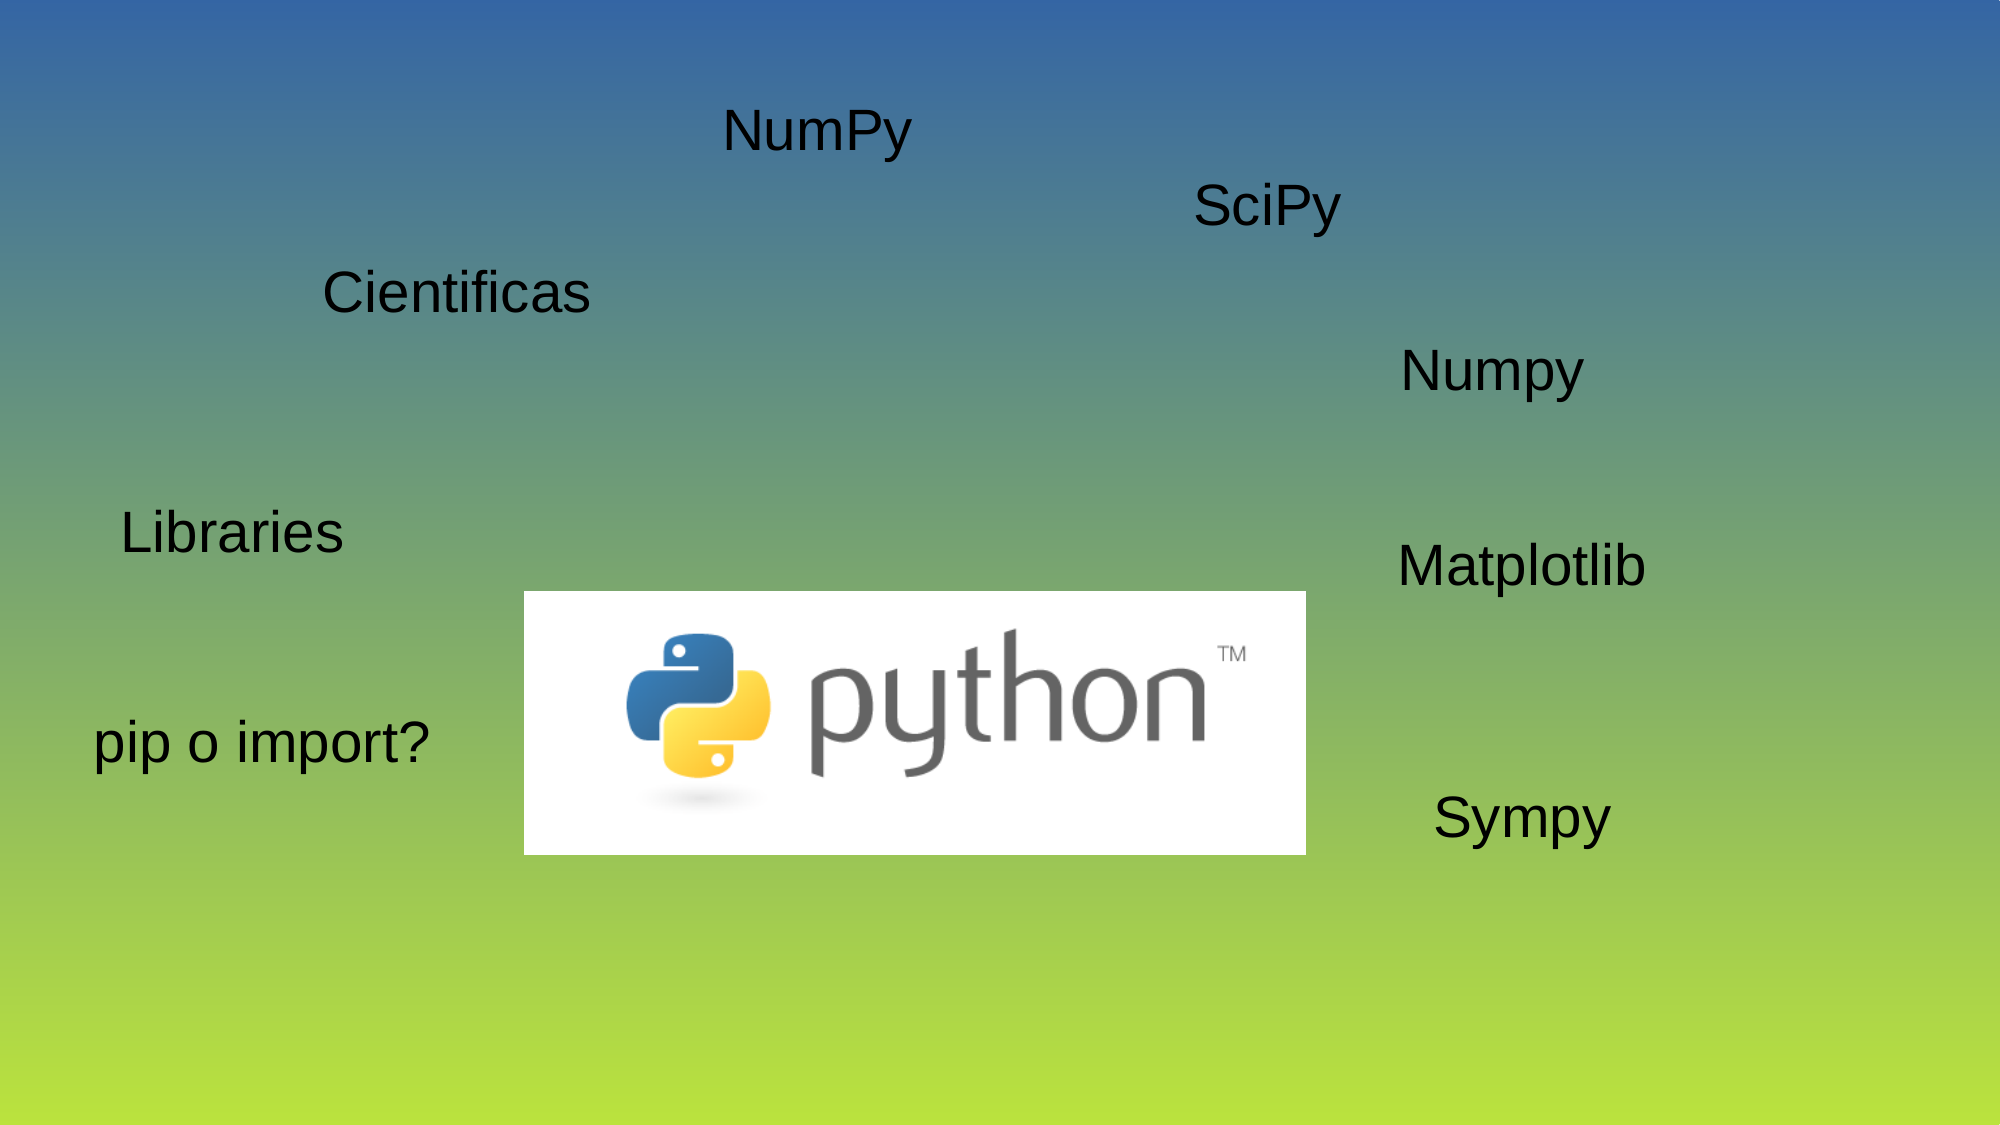

NumPy
SciPy
Cientificas
Numpy
Libraries
Matplotlib
pip o import?
Sympy